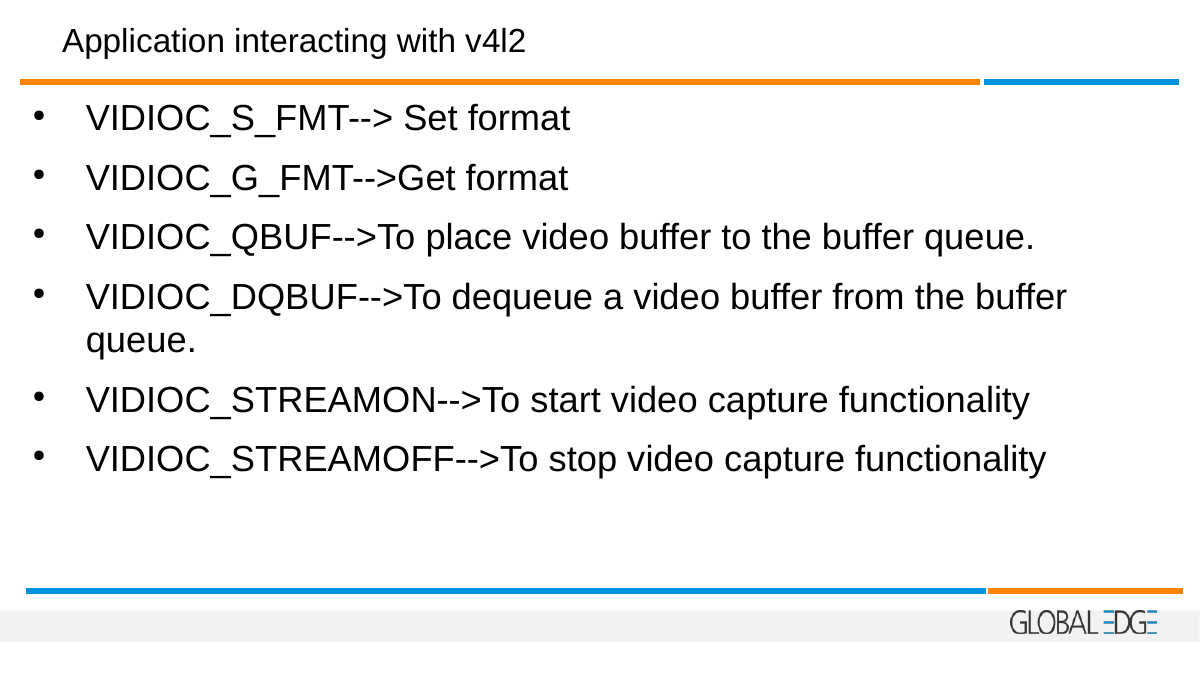

Application interacting with v4l2
VIDIOC_S_FMT--> Set format
VIDIOC_G_FMT-->Get format
VIDIOC_QBUF-->To place video buffer to the buffer queue.
VIDIOC_DQBUF-->To dequeue a video buffer from the buffer queue.
VIDIOC_STREAMON-->To start video capture functionality
VIDIOC_STREAMOFF-->To stop video capture functionality